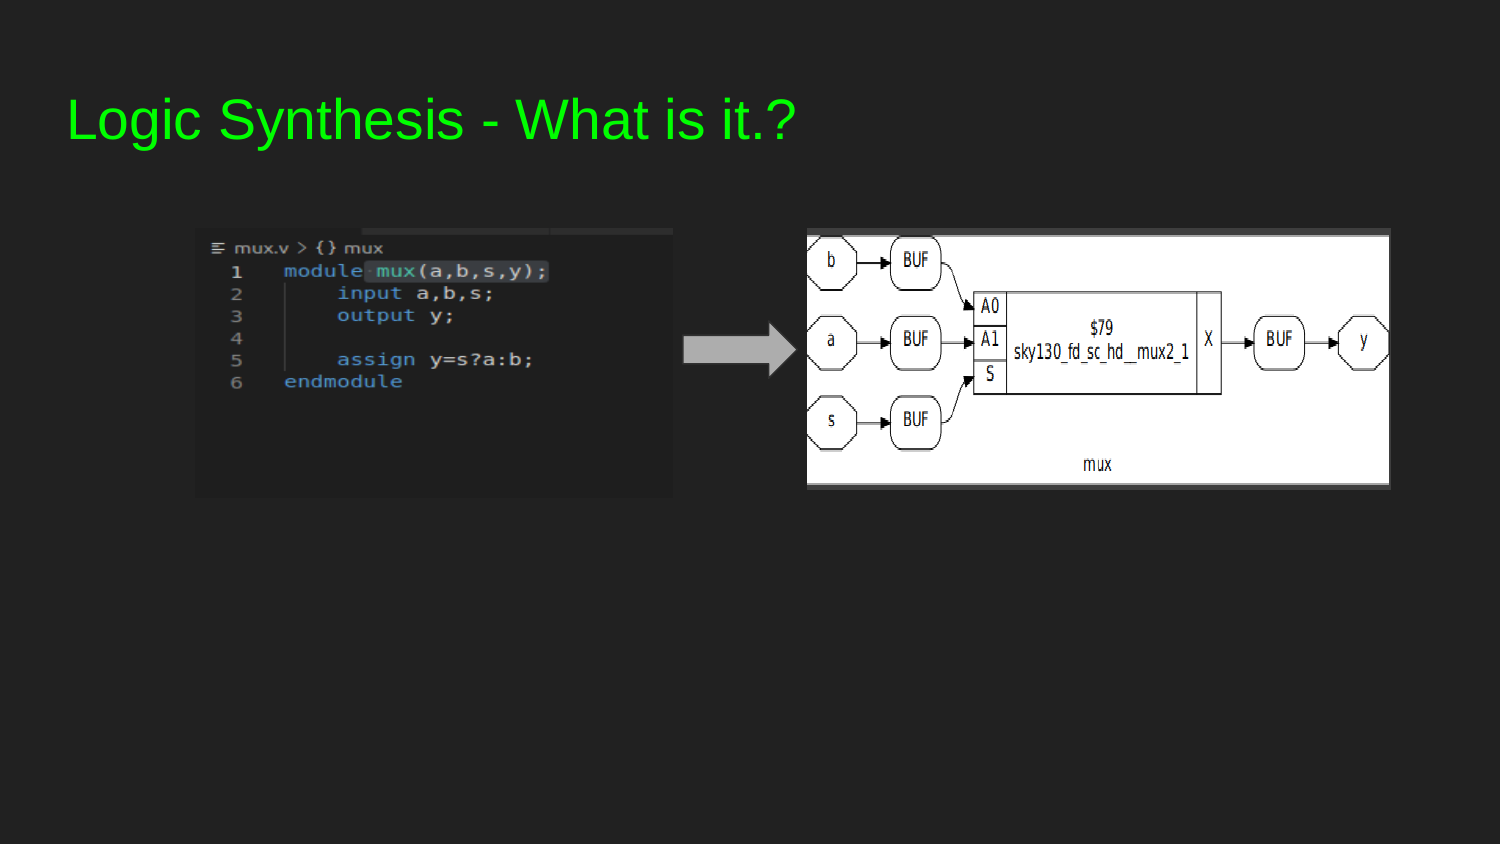

# Logic Synthesis - What is it.?